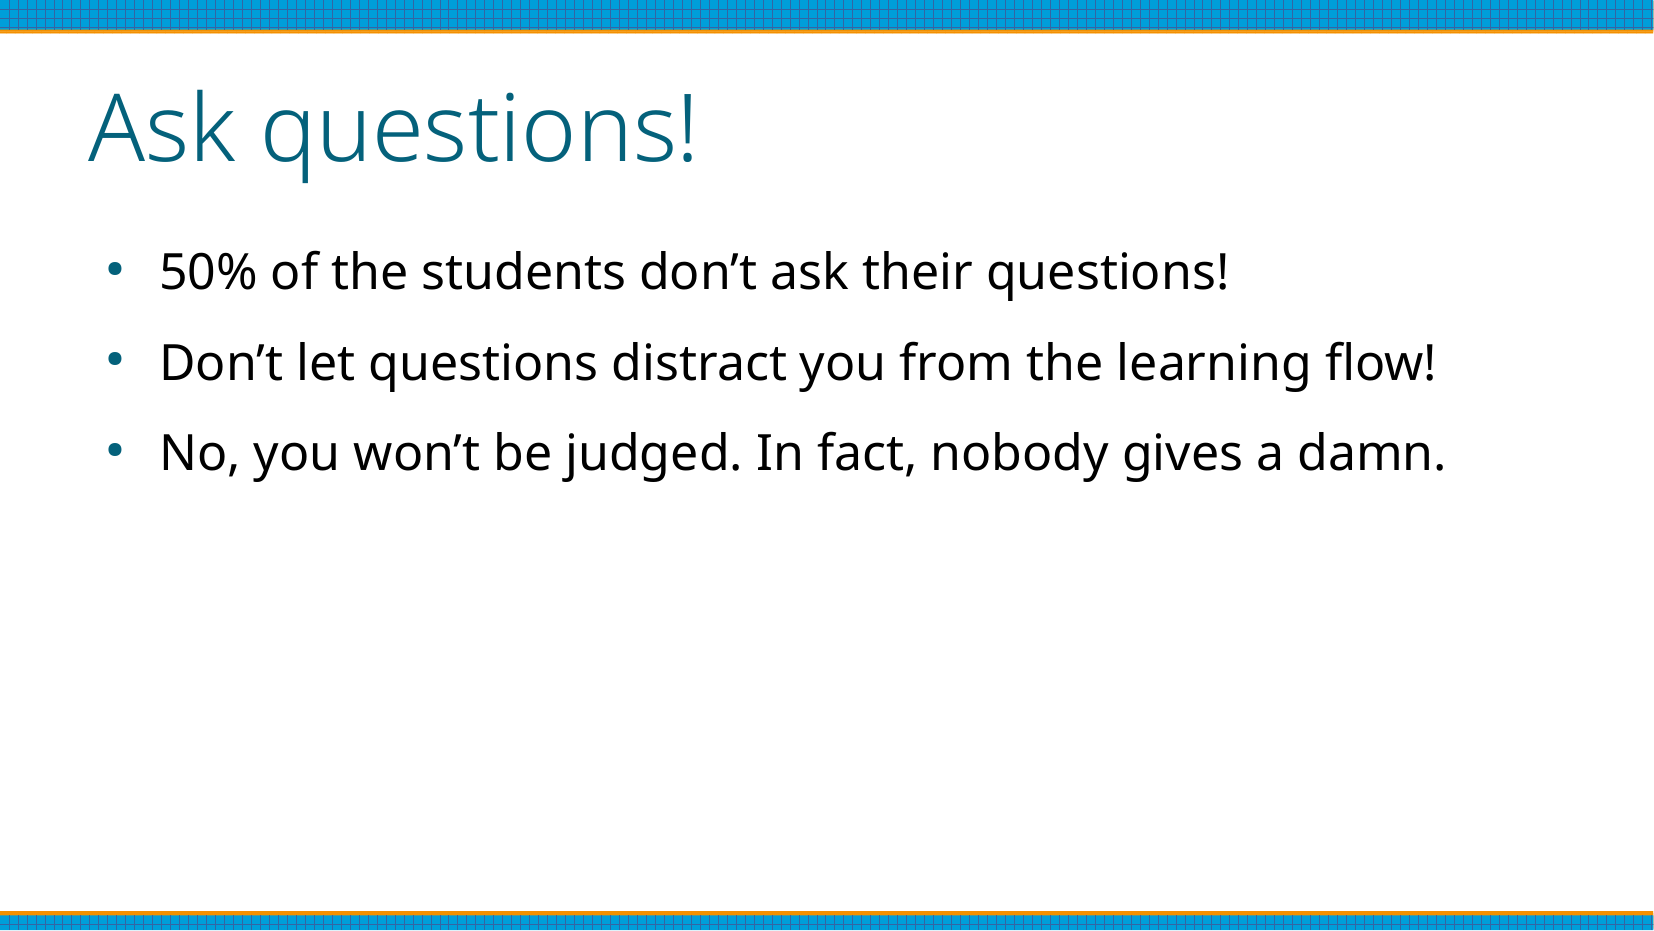

# Ask questions!
50% of the students don’t ask their questions!
Don’t let questions distract you from the learning flow!
No, you won’t be judged. In fact, nobody gives a damn.